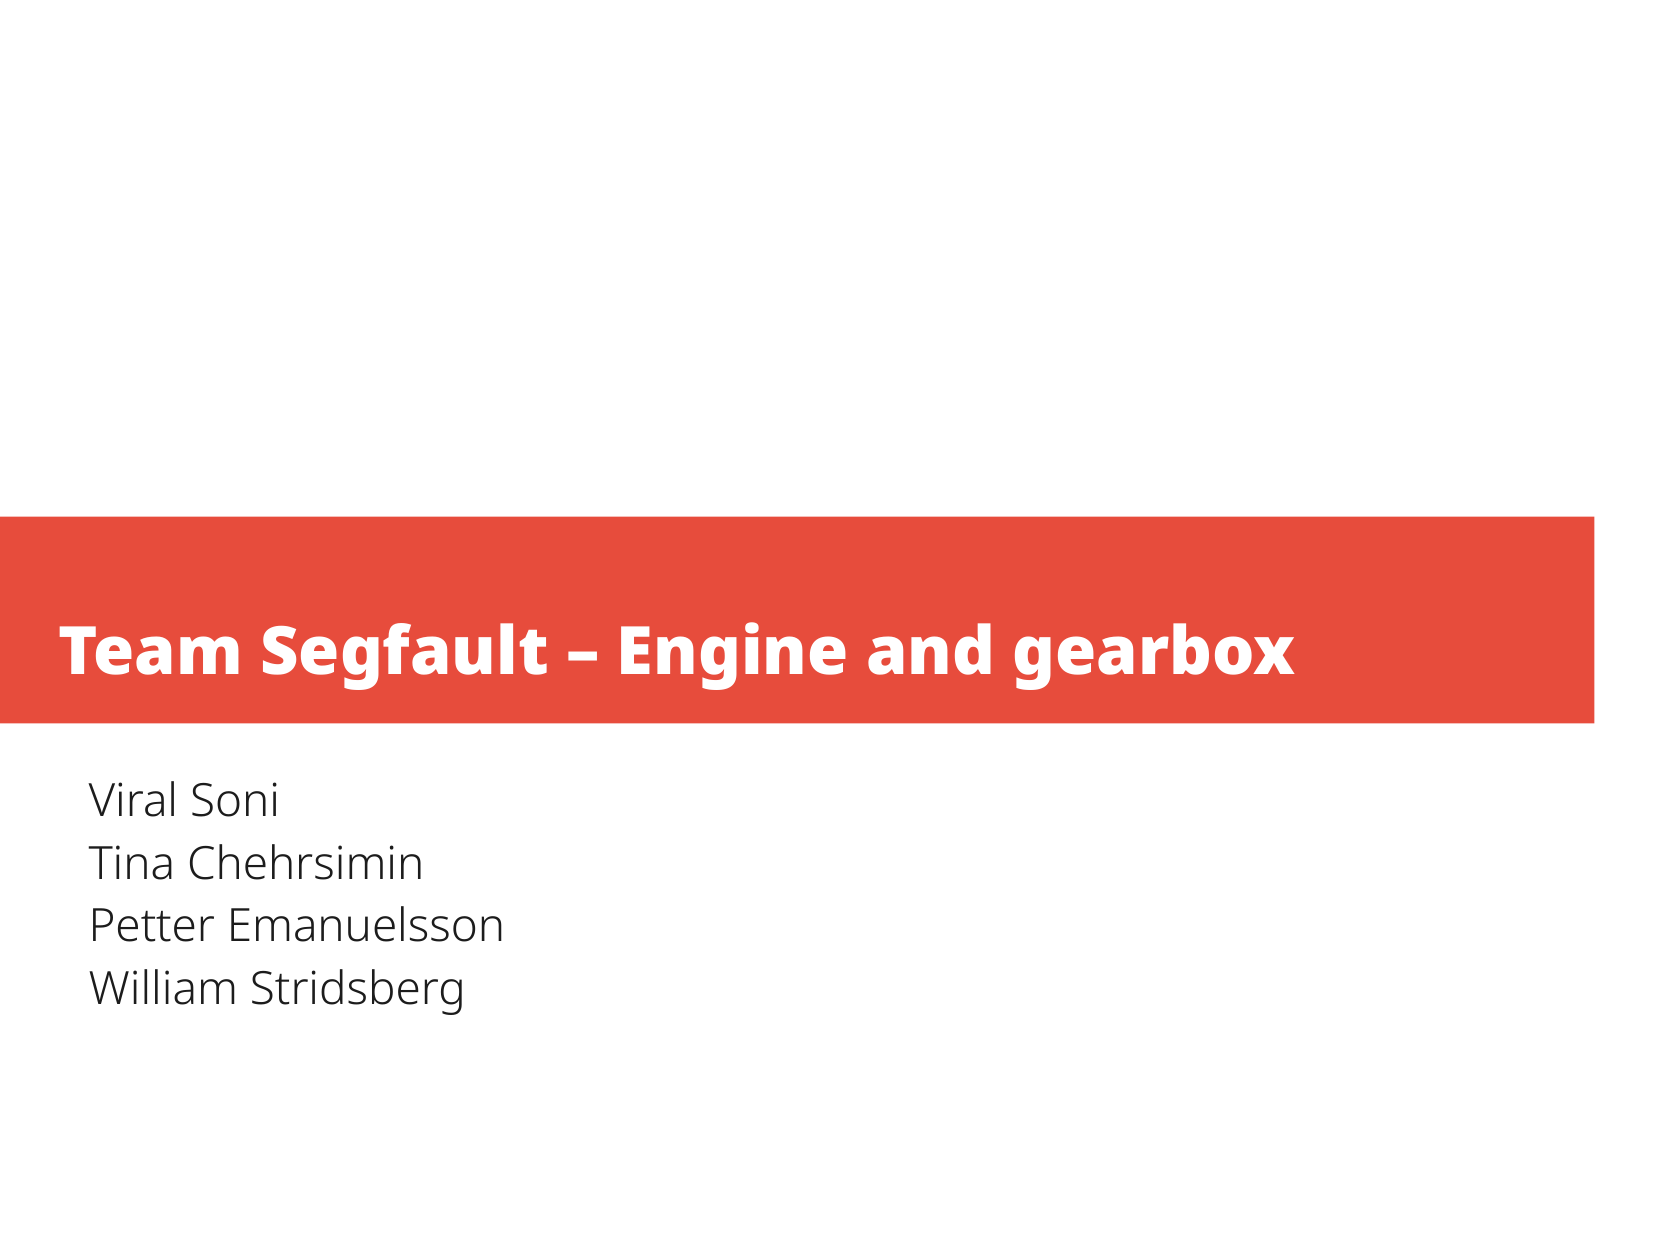

# Team Segfault – Engine and gearbox
Viral Soni
Tina Chehrsimin
Petter Emanuelsson
William Stridsberg